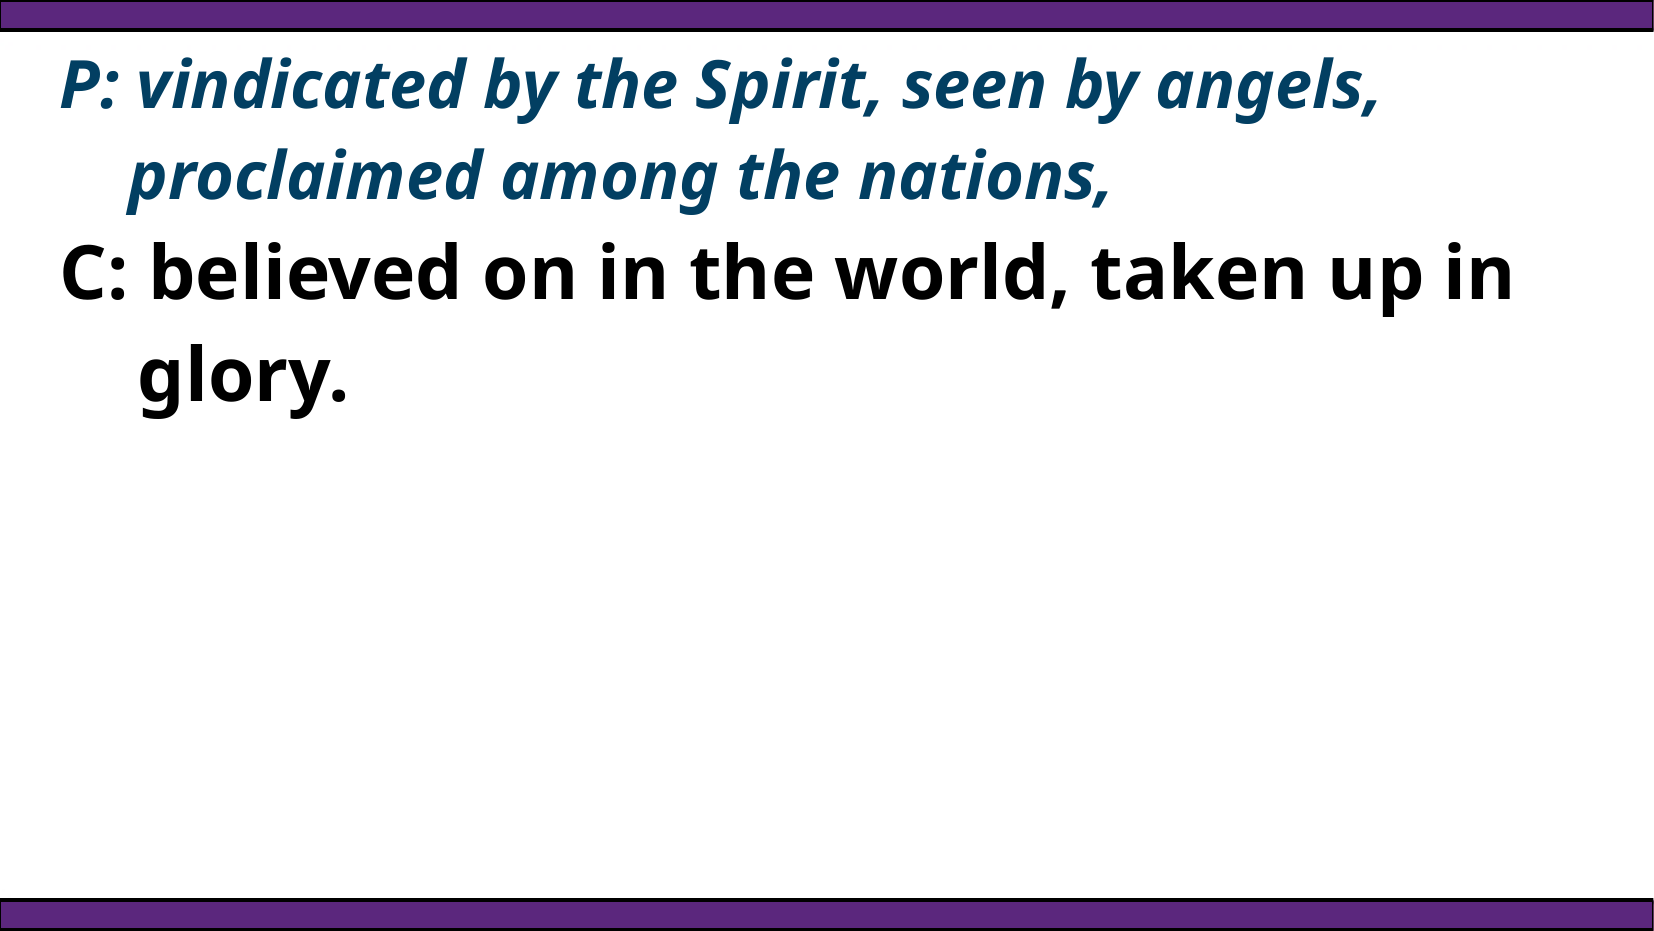

P: vindicated by the Spirit, seen by angels,
 proclaimed among the nations,
C: believed on in the world, taken up in
 glory.